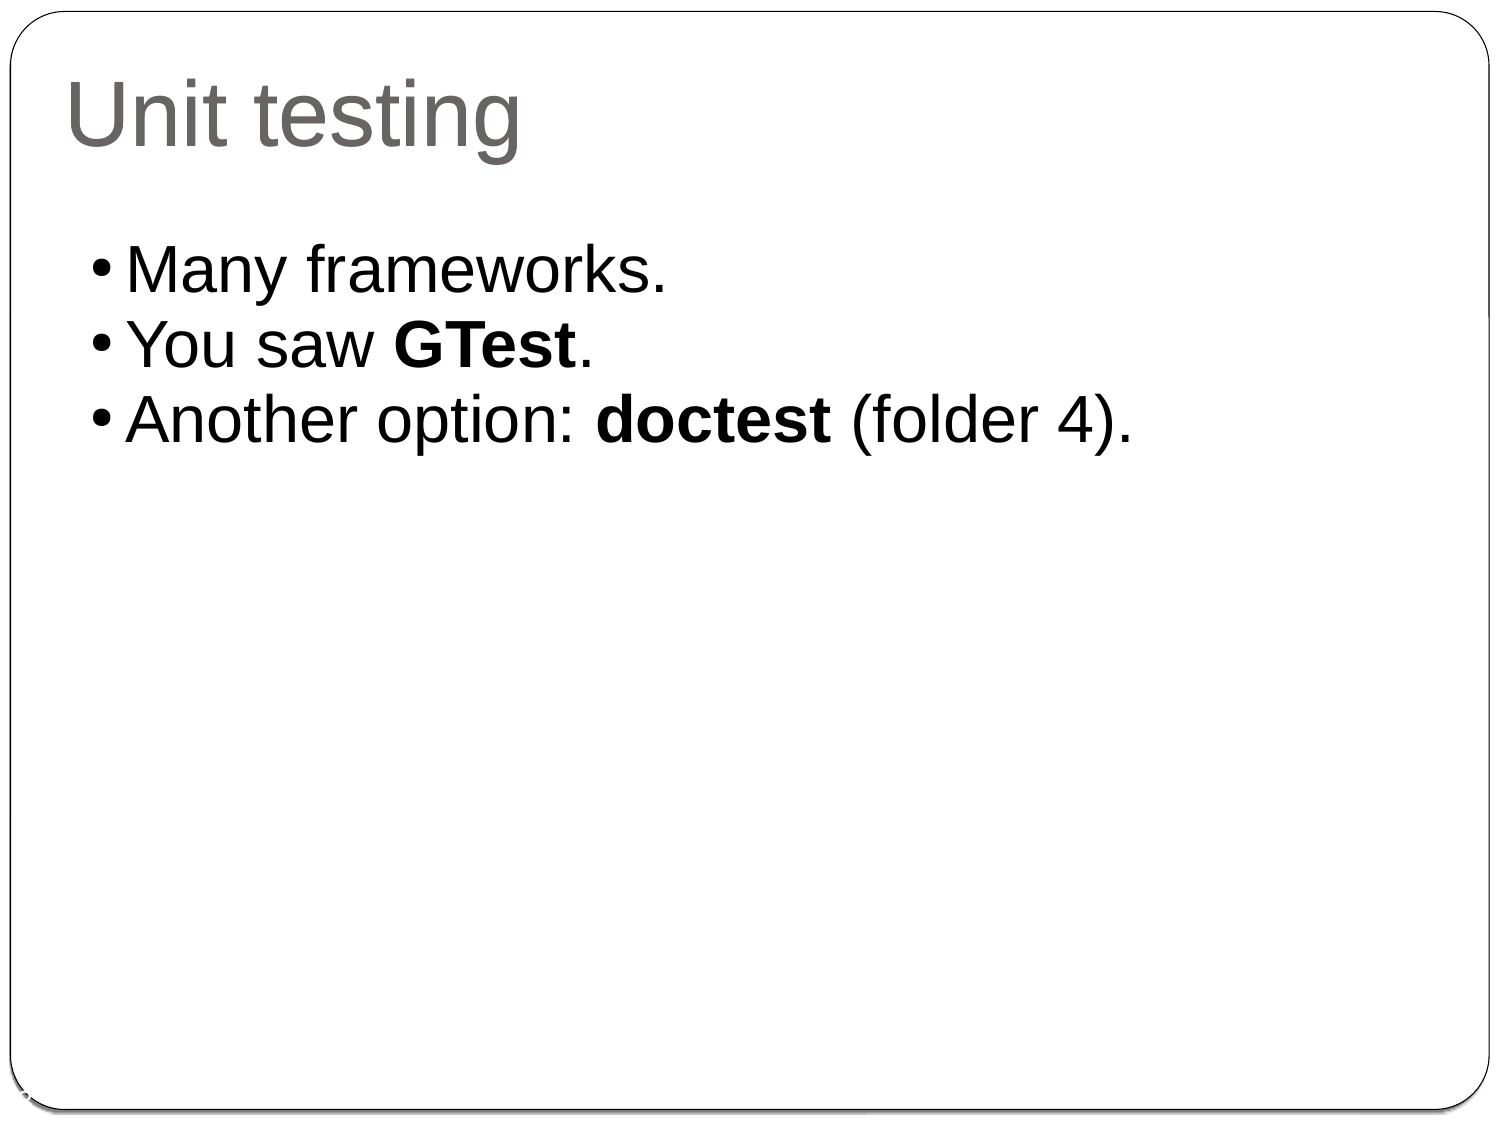

# Unit testing
Unit testing
Many frameworks.
You saw GTest.
Another option: doctest (folder 4).